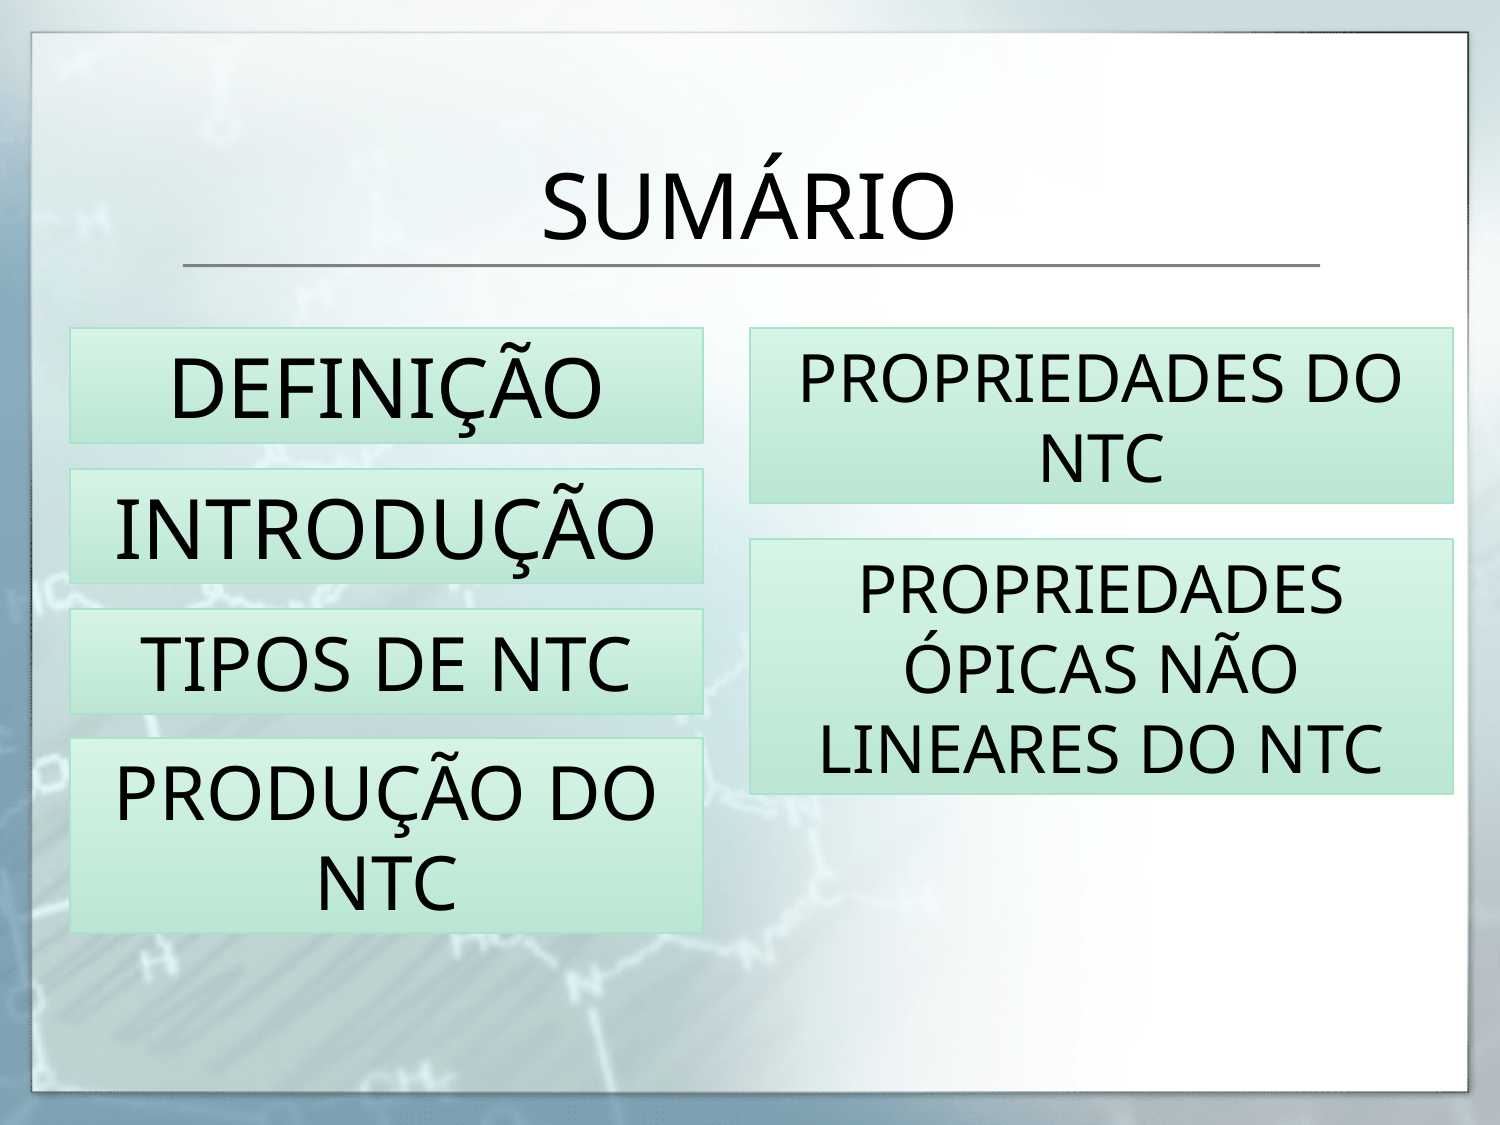

# SUMÁRIO
DEFINIÇÃO
PROPRIEDADES DO NTC
INTRODUÇÃO
PROPRIEDADES ÓPICAS NÃO LINEARES DO NTC
TIPOS DE NTC
PRODUÇÃO DO NTC